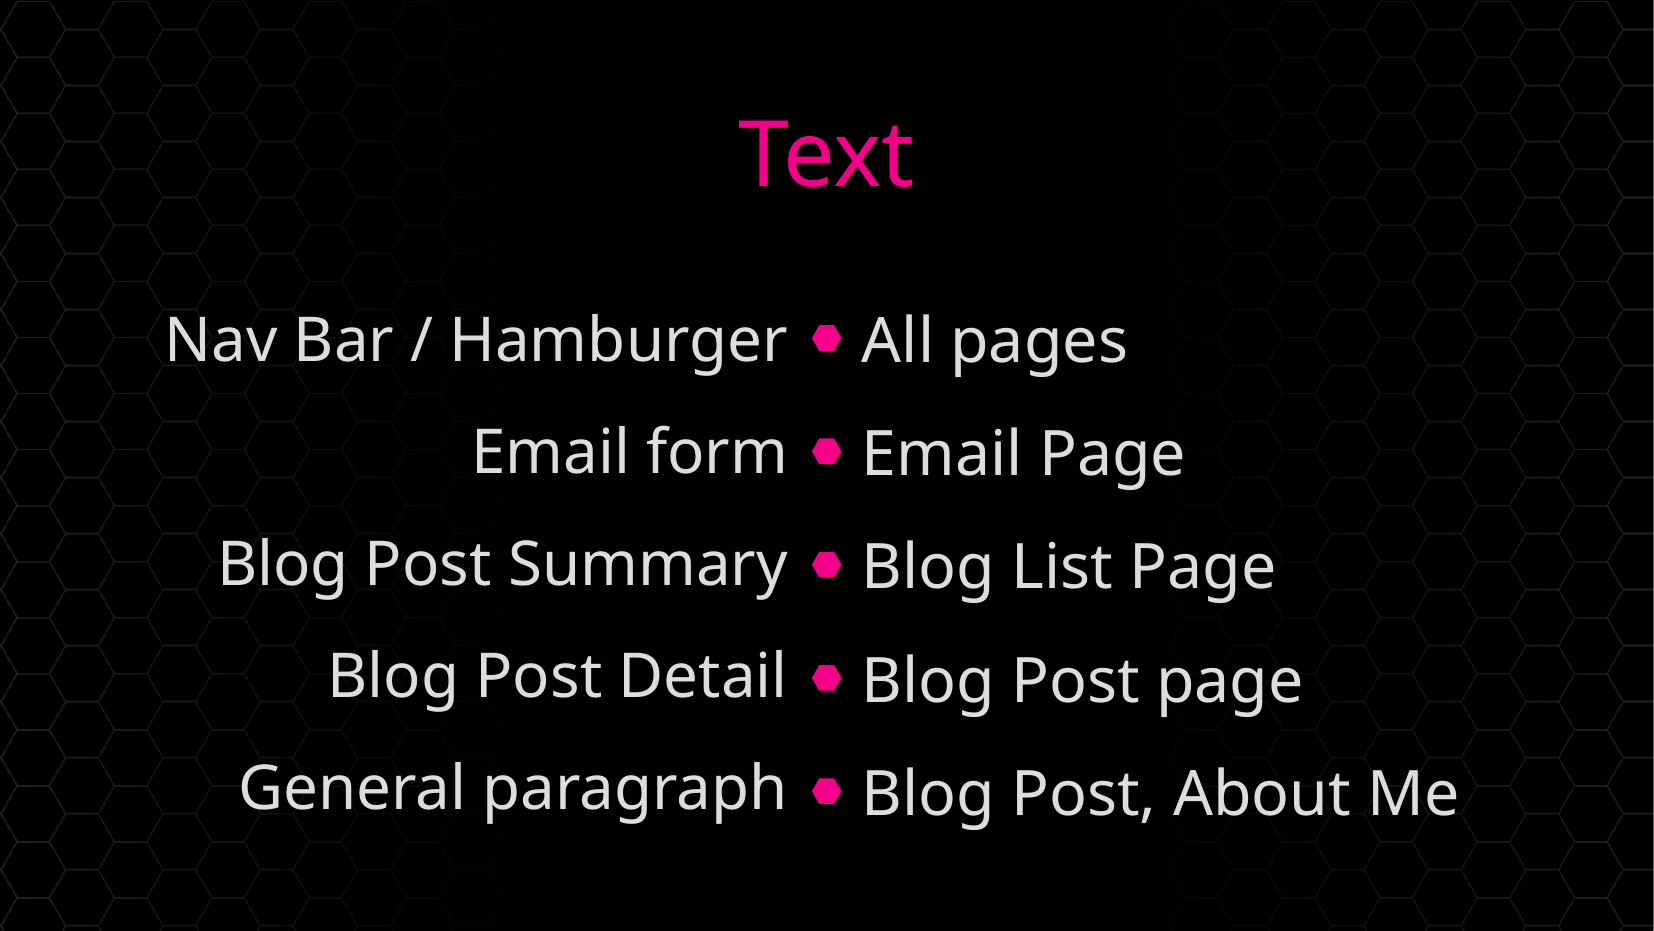

# Text
Nav Bar / Hamburger
Email form
Blog Post Summary
Blog Post Detail
General paragraph
All pages
Email Page
Blog List Page
Blog Post page
Blog Post, About Me